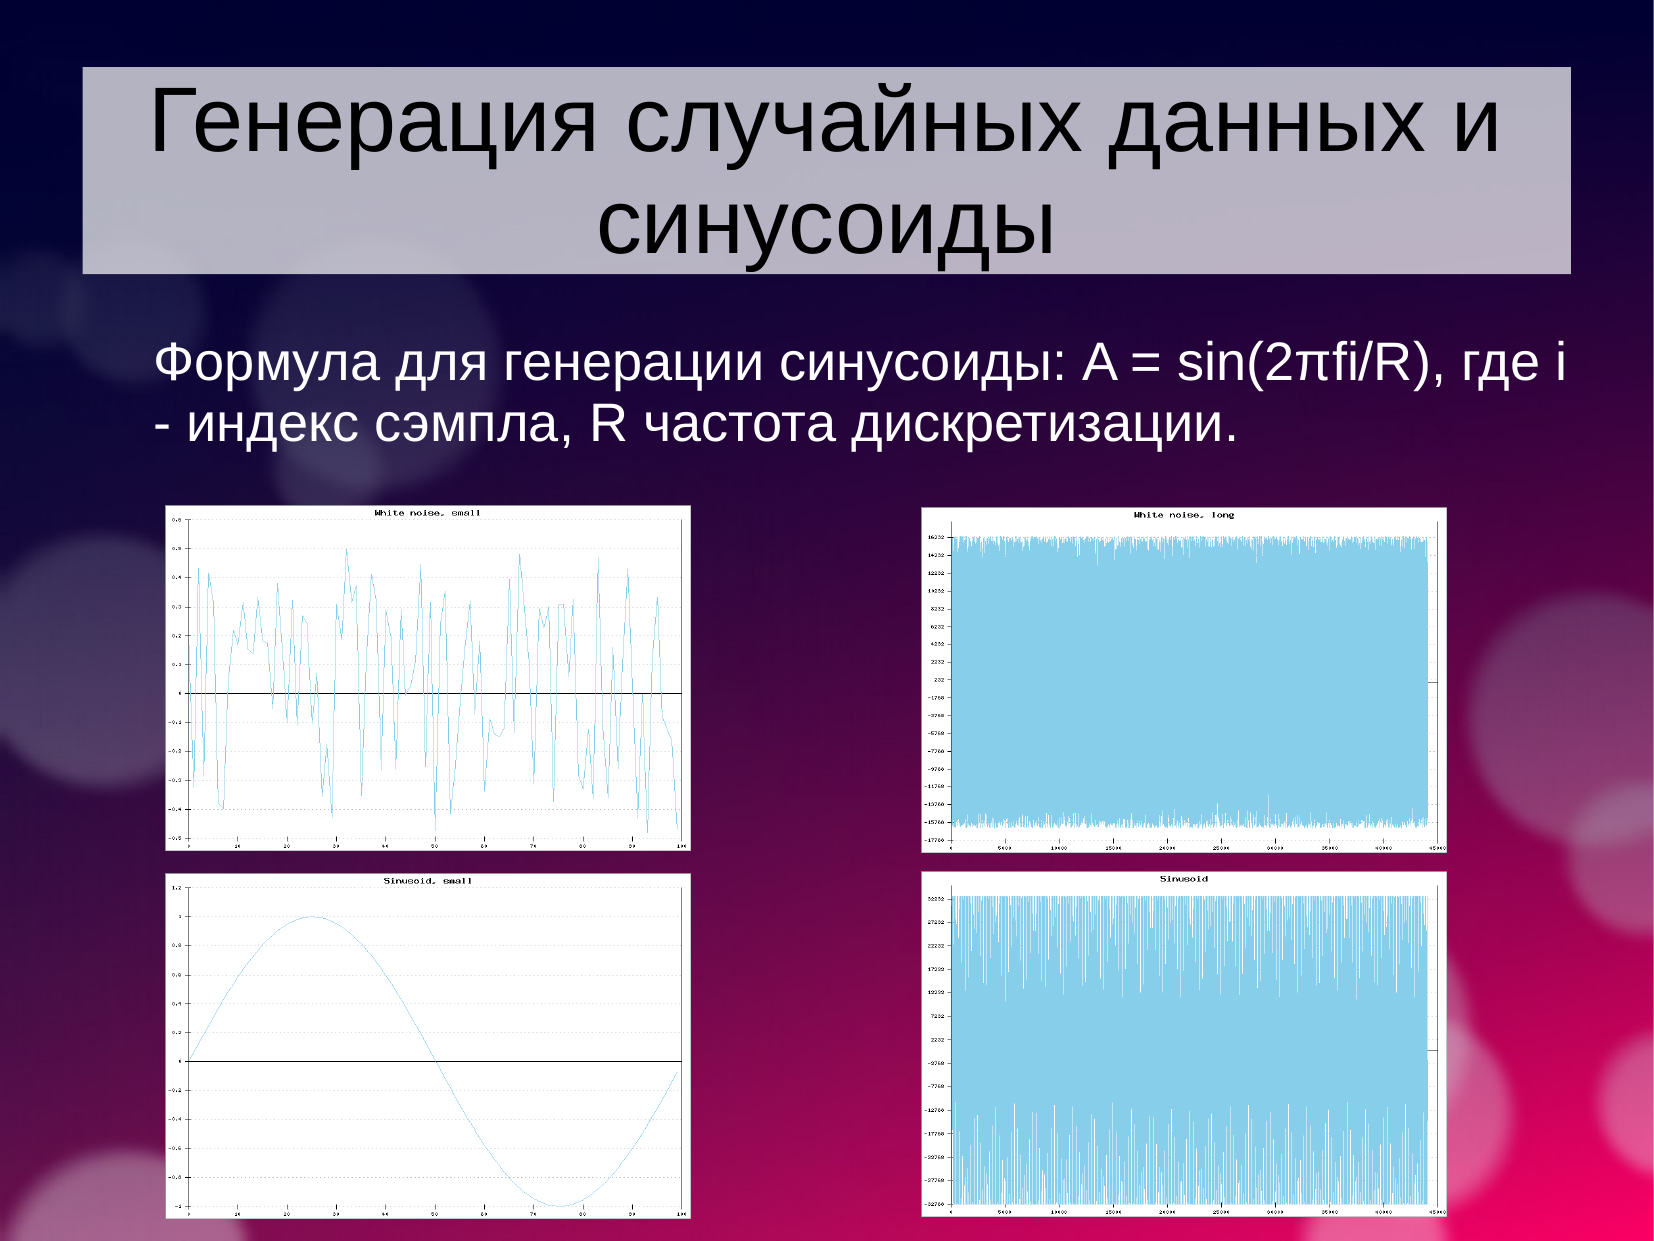

# Генерация случайных данных и синусоиды
Формула для генерации синусоиды: A = sin(2πfi/R), где i - индекс сэмпла, R частота дискретизации.